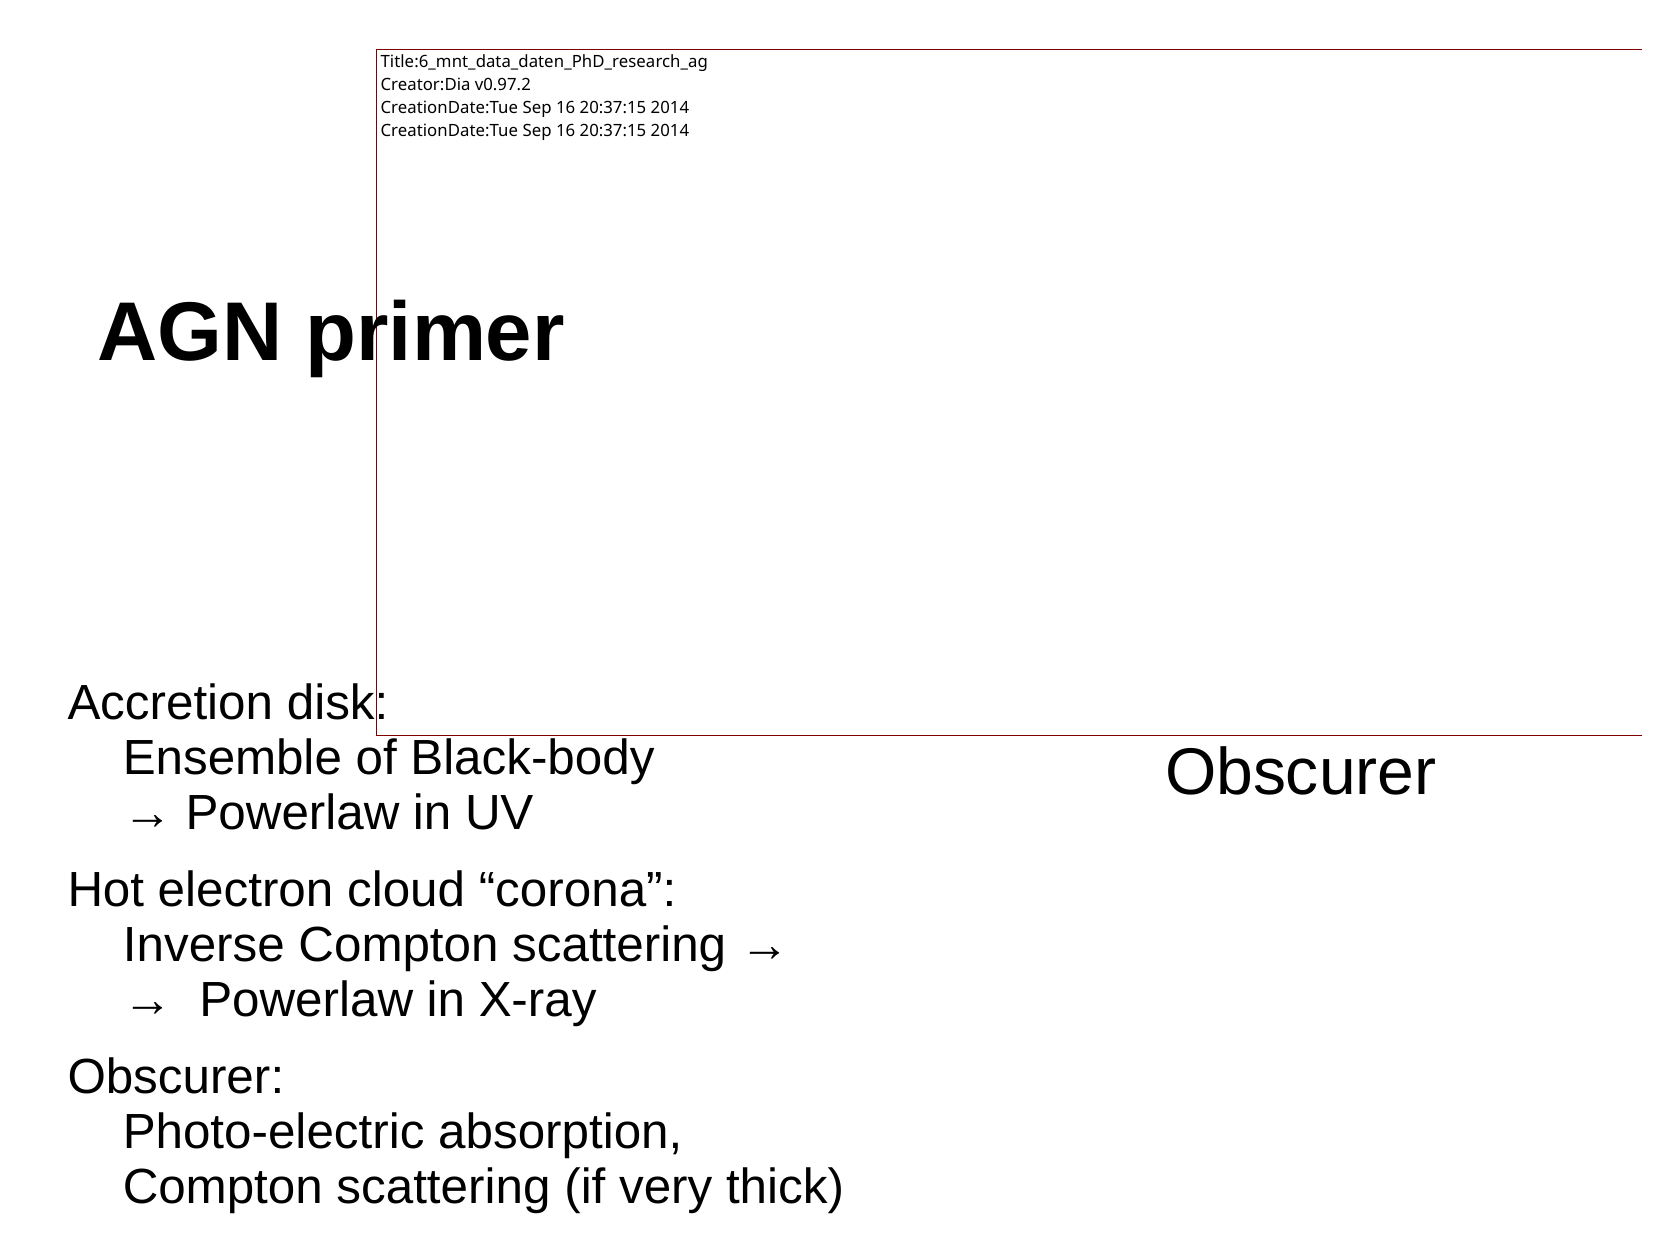

# AGN primer
Accretion disk:
	Ensemble of Black-body
	→ Powerlaw in UV
Hot electron cloud “corona”:
	Inverse Compton scattering →
	→ Powerlaw in X-ray
Obscurer:
	Photo-electric absorption,
	Compton scattering (if very thick)
Obscurer